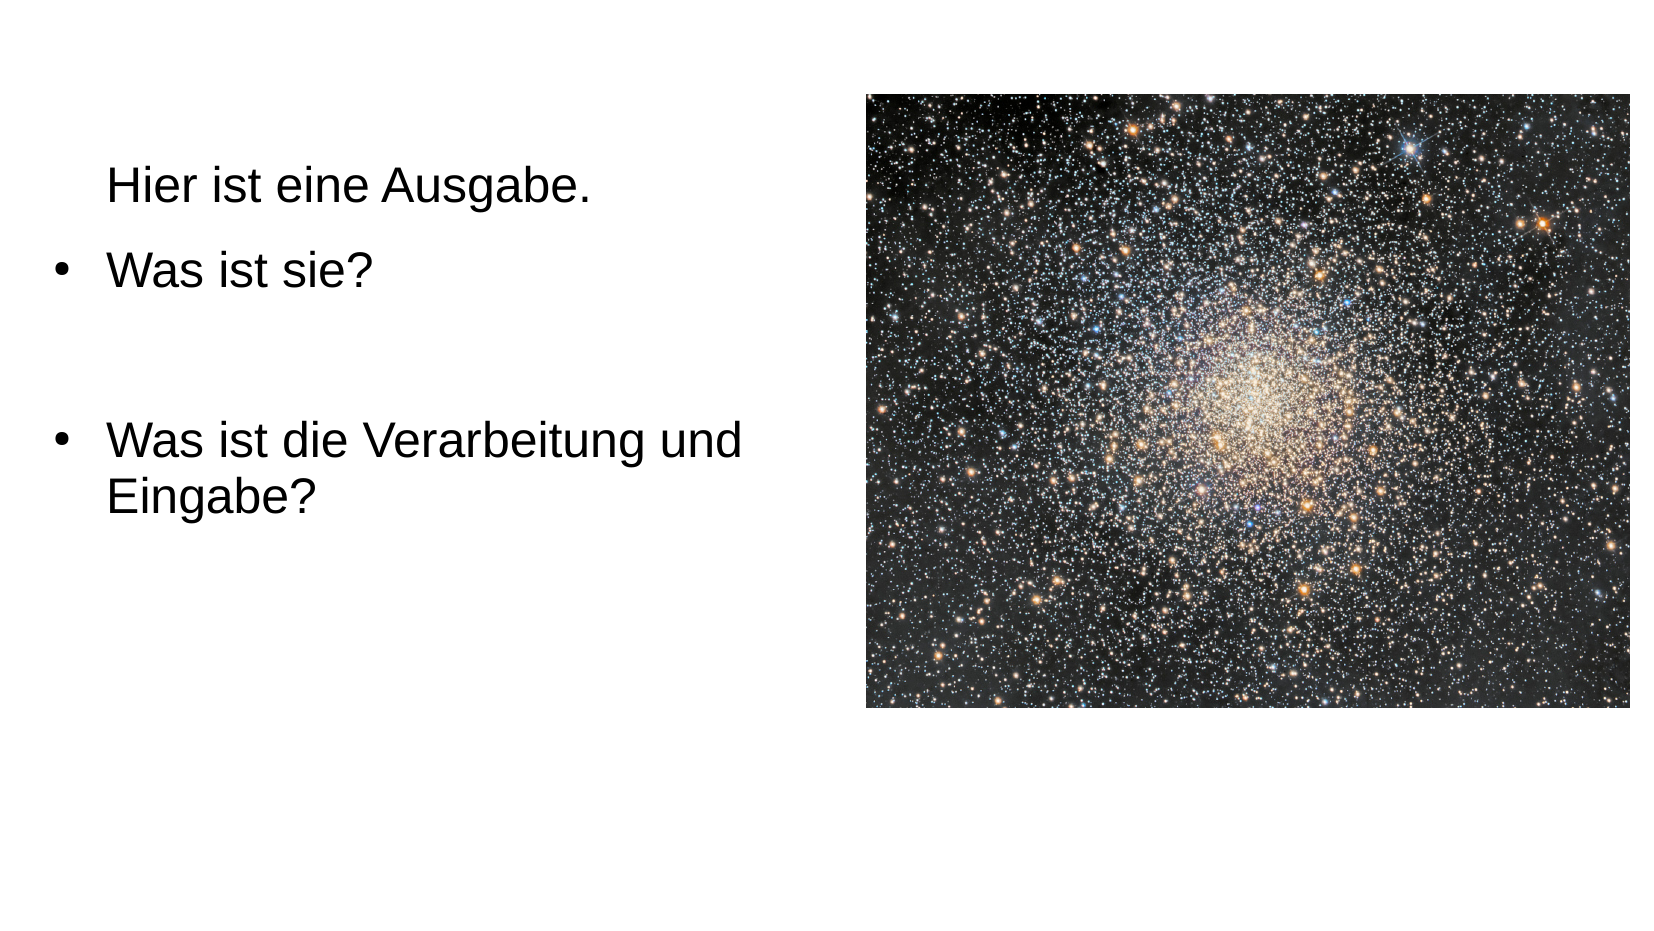

# Hier ist eine Ausgabe.
Was ist sie?
Was ist die Verarbeitung und Eingabe?